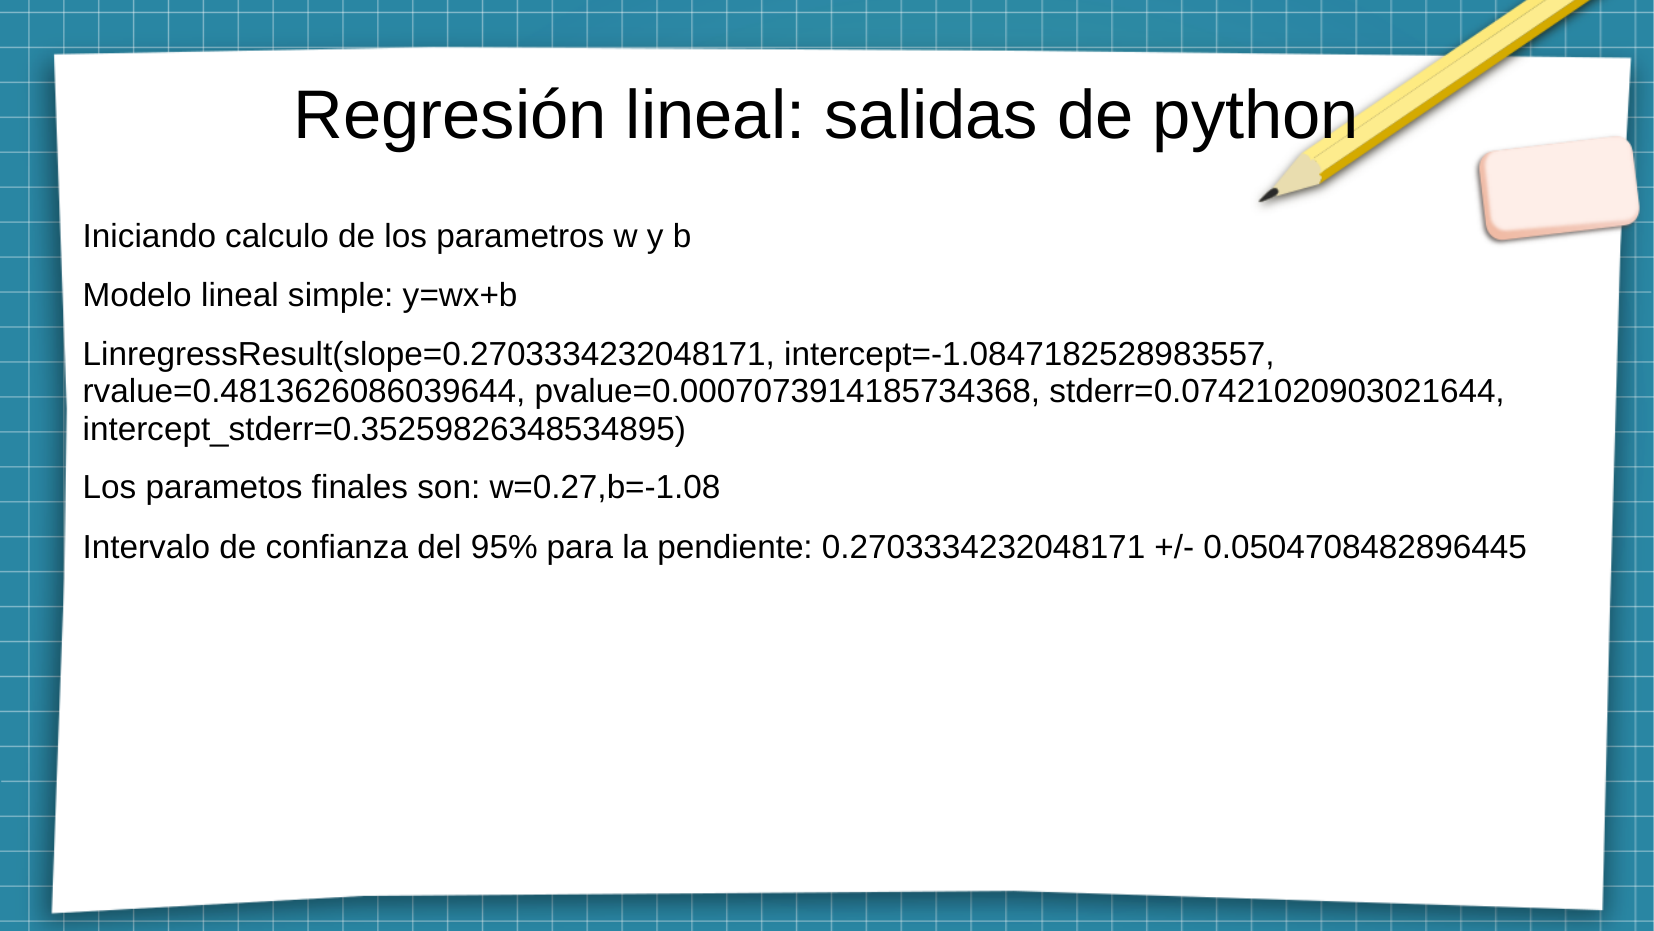

# Regresión lineal: salidas de python
Iniciando calculo de los parametros w y b
Modelo lineal simple: y=wx+b
LinregressResult(slope=0.2703334232048171, intercept=-1.0847182528983557, rvalue=0.4813626086039644, pvalue=0.0007073914185734368, stderr=0.07421020903021644, intercept_stderr=0.35259826348534895)
Los parametos finales son: w=0.27,b=-1.08
Intervalo de confianza del 95% para la pendiente: 0.2703334232048171 +/- 0.0504708482896445